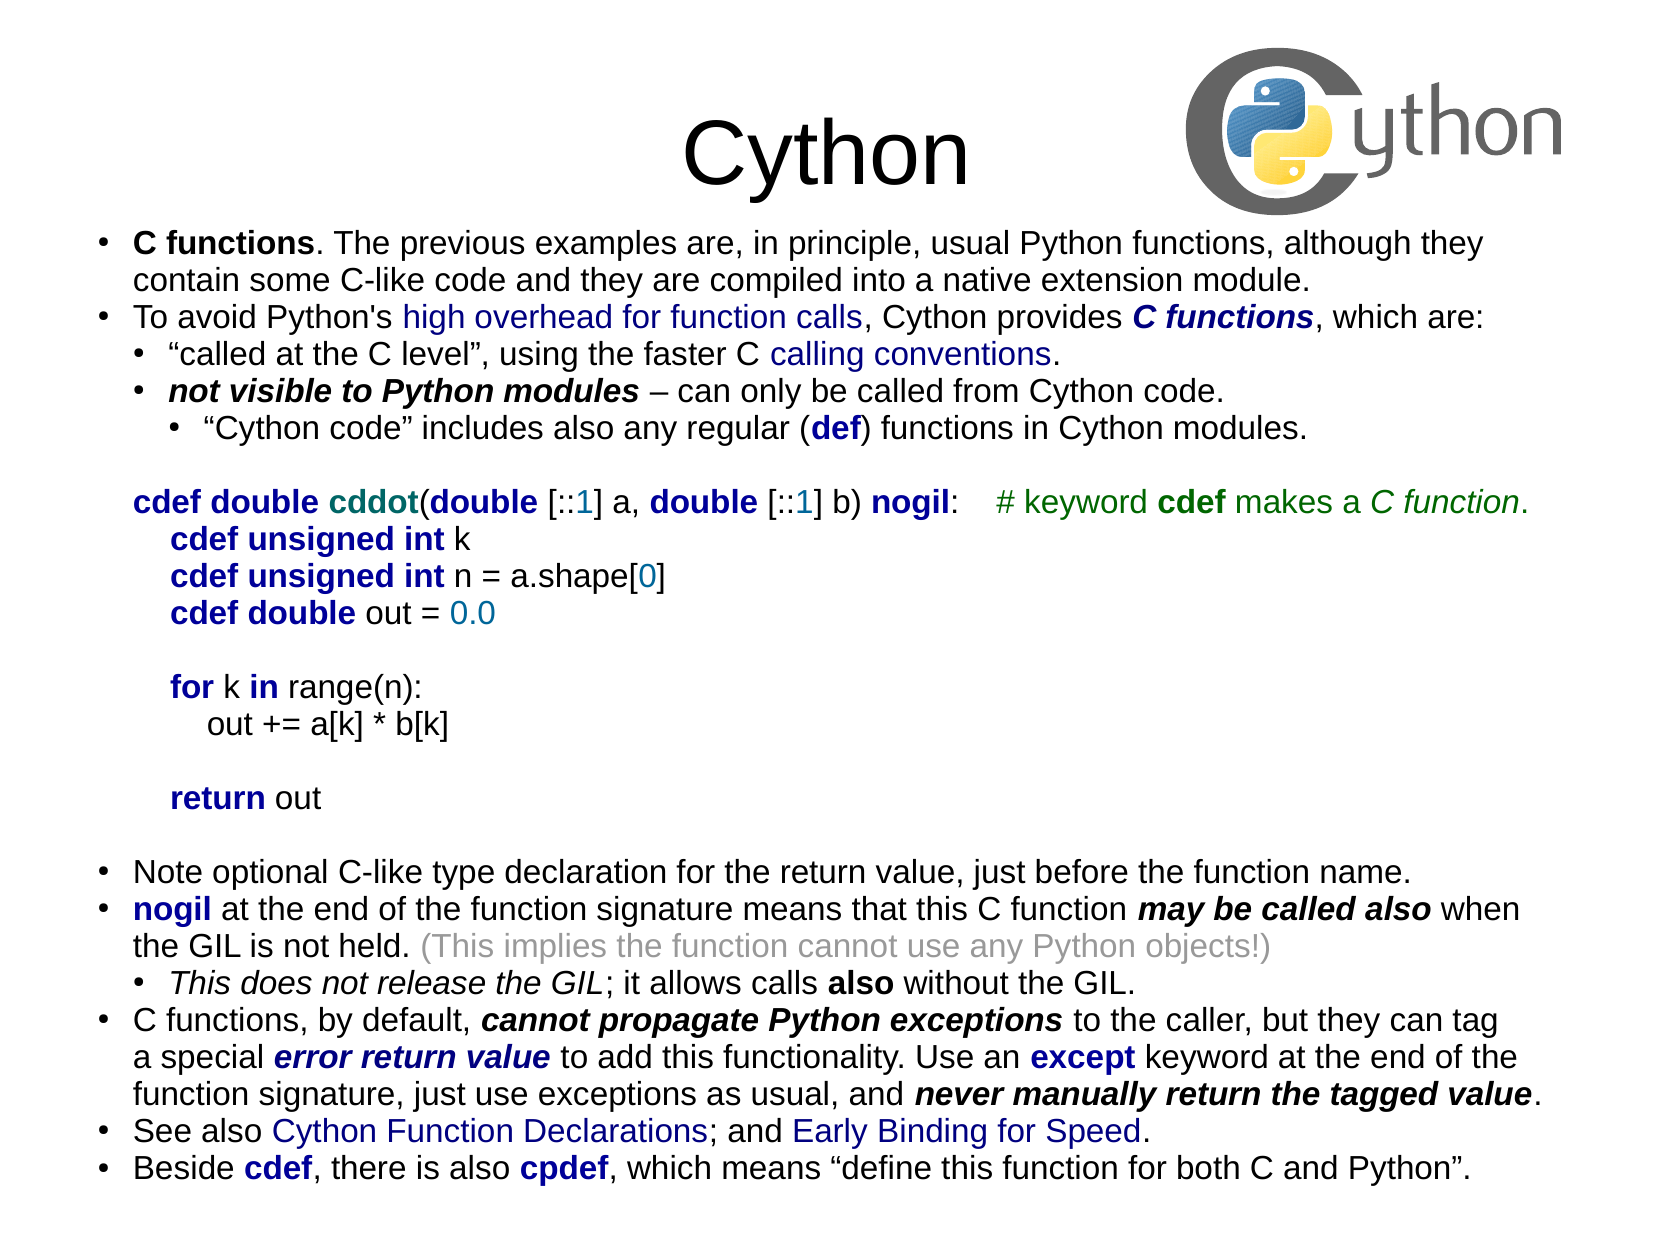

# Cython
C functions. The previous examples are, in principle, usual Python functions, although they contain some C-like code and they are compiled into a native extension module.
To avoid Python's high overhead for function calls, Cython provides C functions, which are:
“called at the C level”, using the faster C calling conventions.
not visible to Python modules – can only be called from Cython code.
“Cython code” includes also any regular (def) functions in Cython modules.
cdef double cddot(double [::1] a, double [::1] b) nogil: # keyword cdef makes a C function.
 cdef unsigned int k
 cdef unsigned int n = a.shape[0]
 cdef double out = 0.0
 for k in range(n):
 out += a[k] * b[k]
 return out
Note optional C-like type declaration for the return value, just before the function name.
nogil at the end of the function signature means that this C function may be called also when the GIL is not held. (This implies the function cannot use any Python objects!)
This does not release the GIL; it allows calls also without the GIL.
C functions, by default, cannot propagate Python exceptions to the caller, but they can tag
a special error return value to add this functionality. Use an except keyword at the end of the function signature, just use exceptions as usual, and never manually return the tagged value.
See also Cython Function Declarations; and Early Binding for Speed.
Beside cdef, there is also cpdef, which means “define this function for both C and Python”.